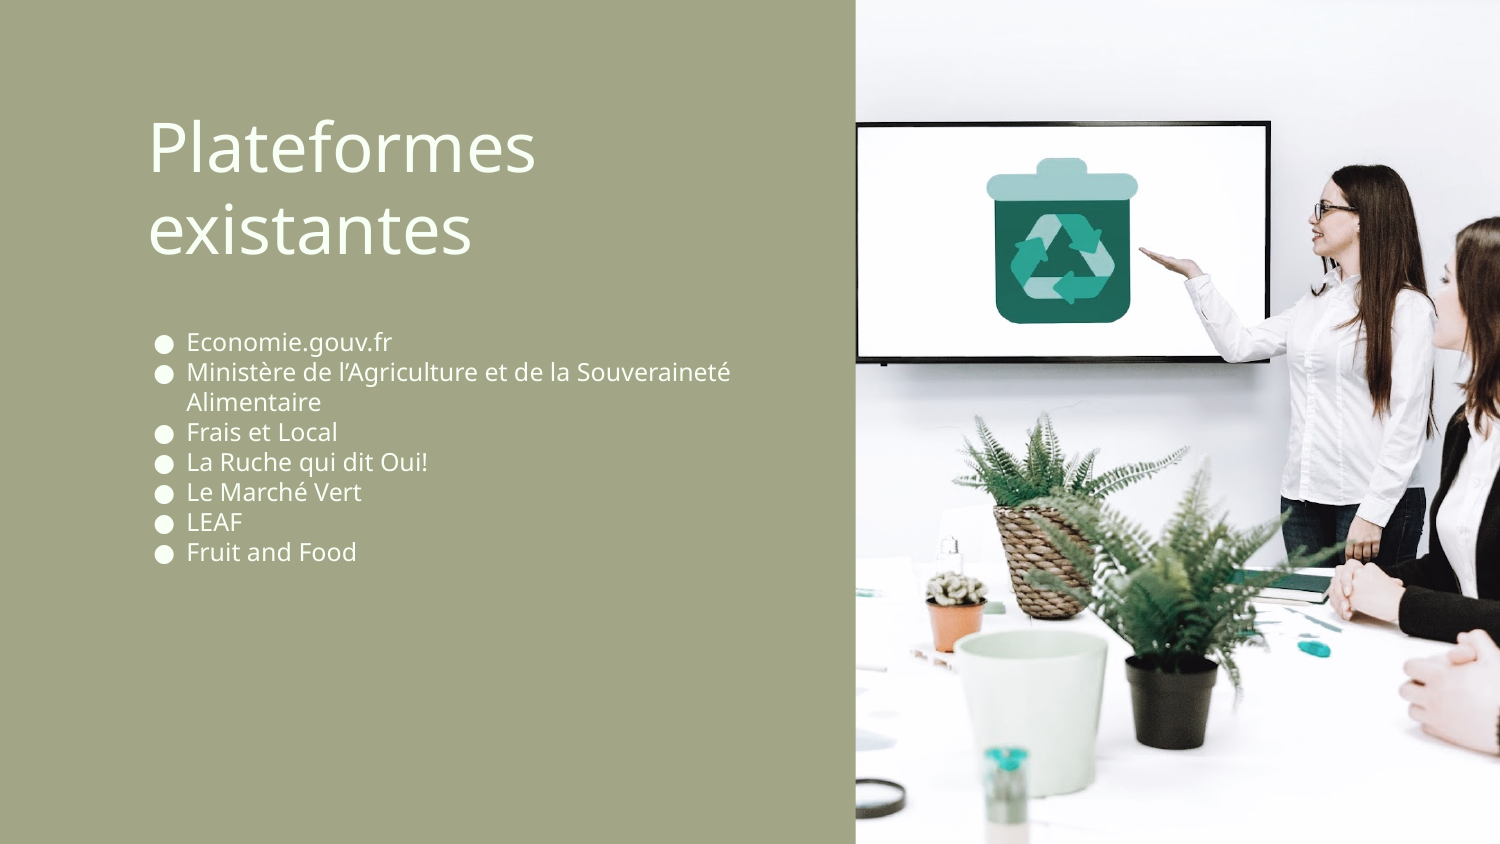

# Plateformes existantes
Economie.gouv.fr
Ministère de l’Agriculture et de la Souveraineté Alimentaire
Frais et Local
La Ruche qui dit Oui!
Le Marché Vert
LEAF
Fruit and Food